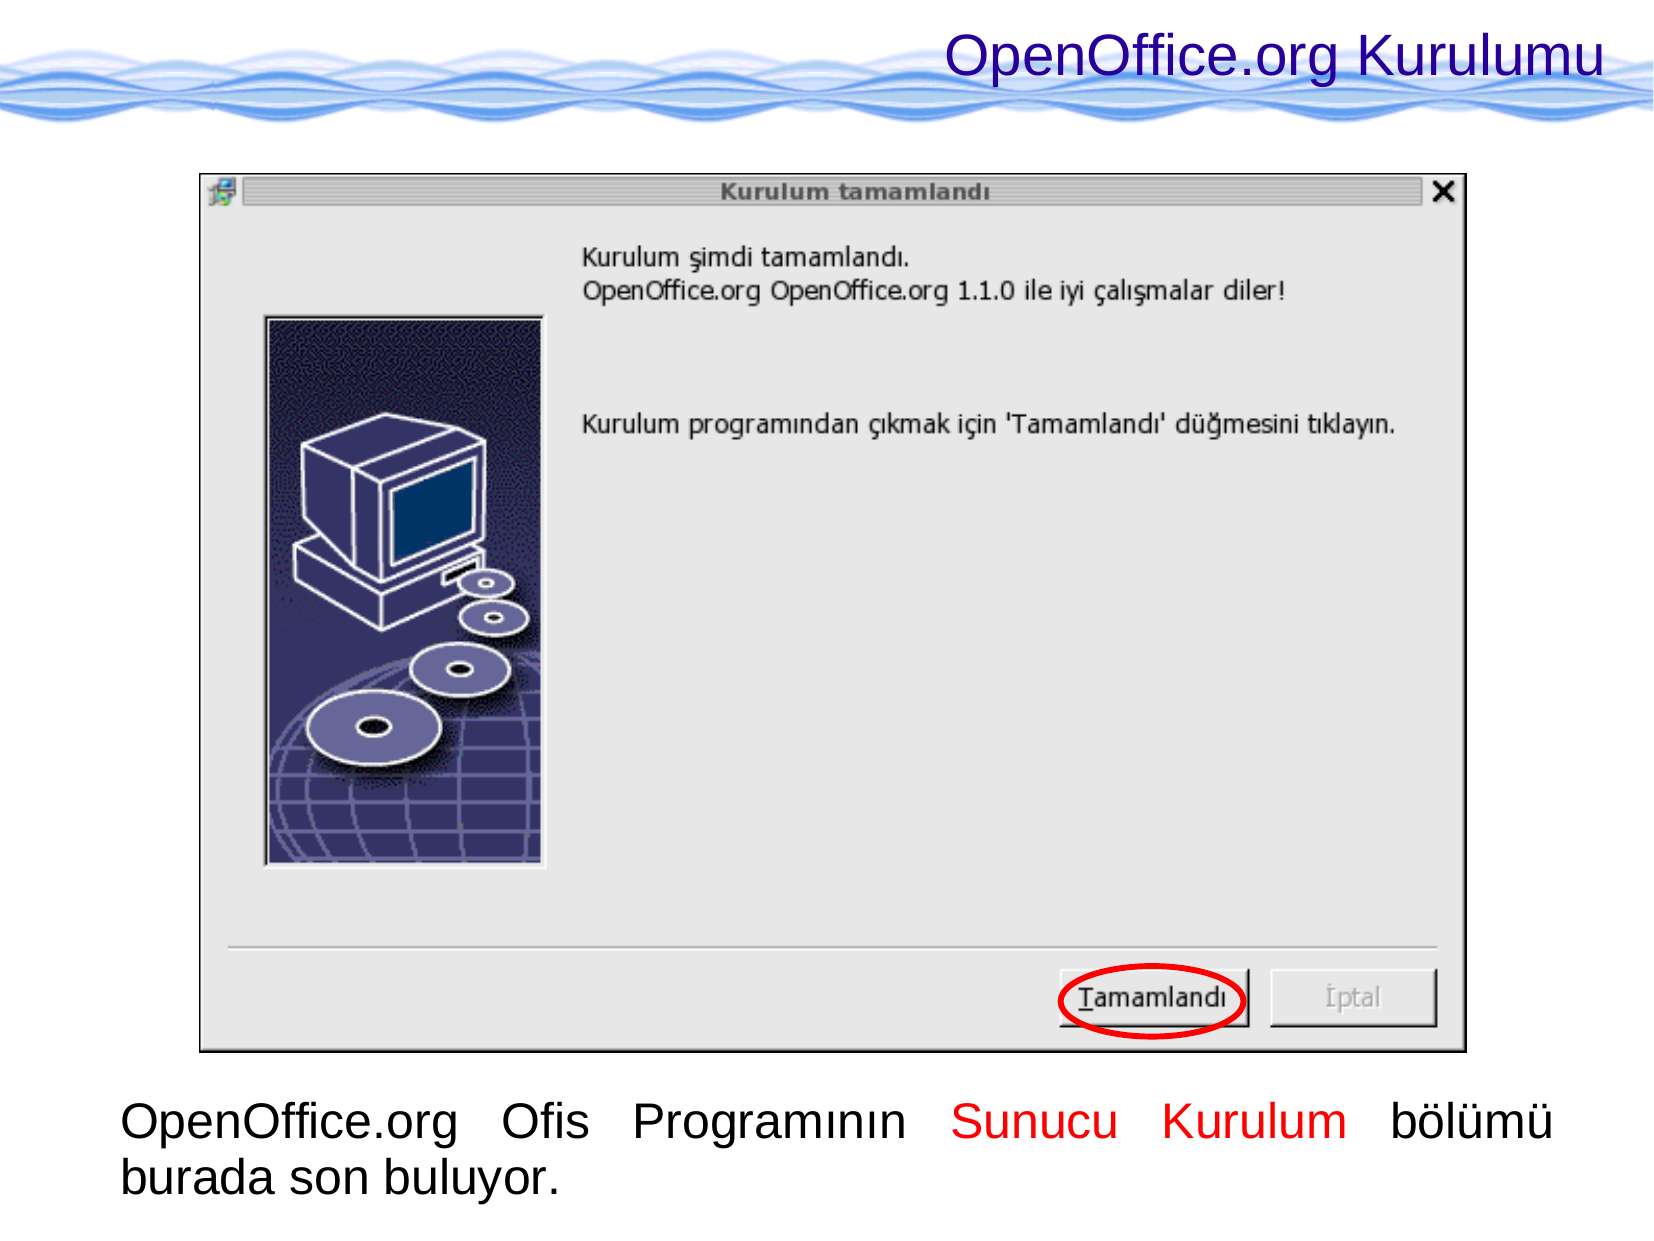

OpenOffice.org Kurulumu
OpenOffice.org Ofis Programının Sunucu Kurulum bölümü burada son buluyor.